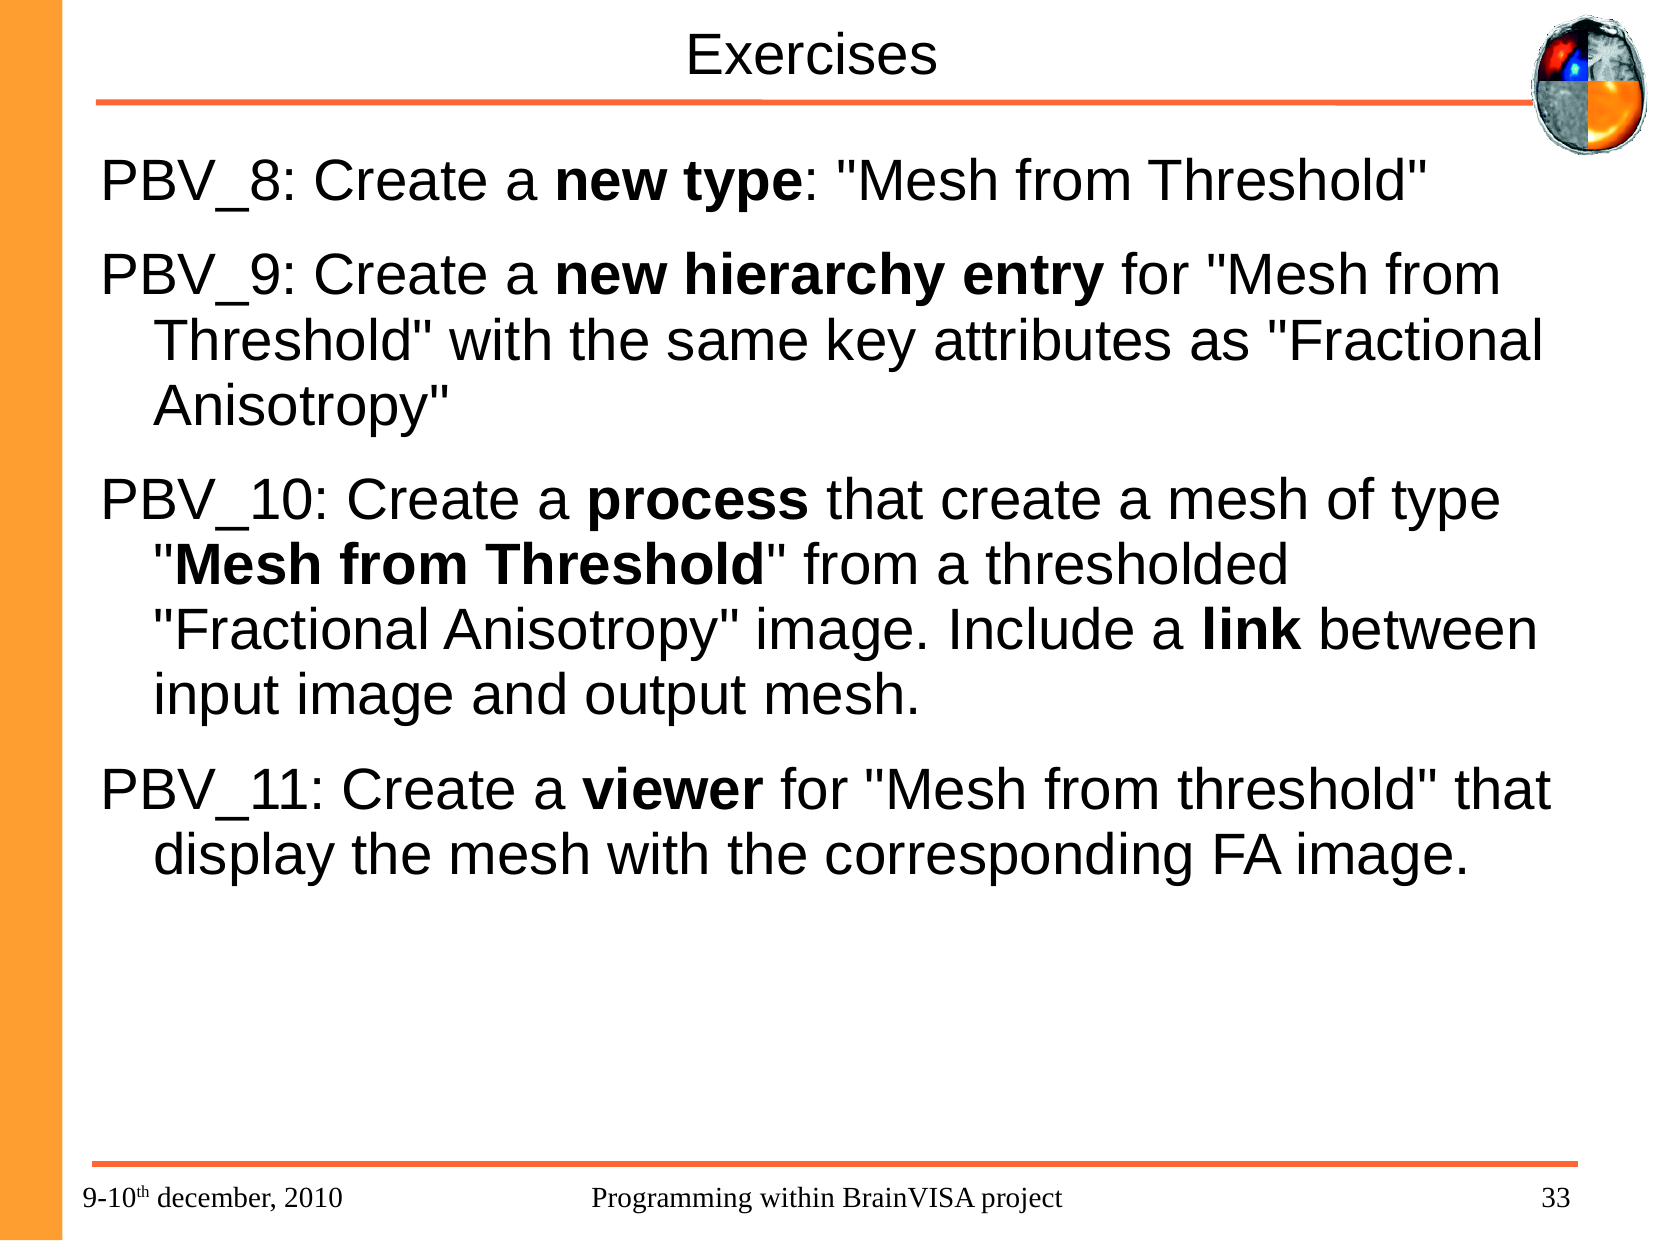

# Exercises
PBV_8: Create a new type: "Mesh from Threshold"
PBV_9: Create a new hierarchy entry for "Mesh from Threshold" with the same key attributes as "Fractional Anisotropy"
PBV_10: Create a process that create a mesh of type "Mesh from Threshold" from a thresholded "Fractional Anisotropy" image. Include a link between input image and output mesh.
PBV_11: Create a viewer for "Mesh from threshold" that display the mesh with the corresponding FA image.
33